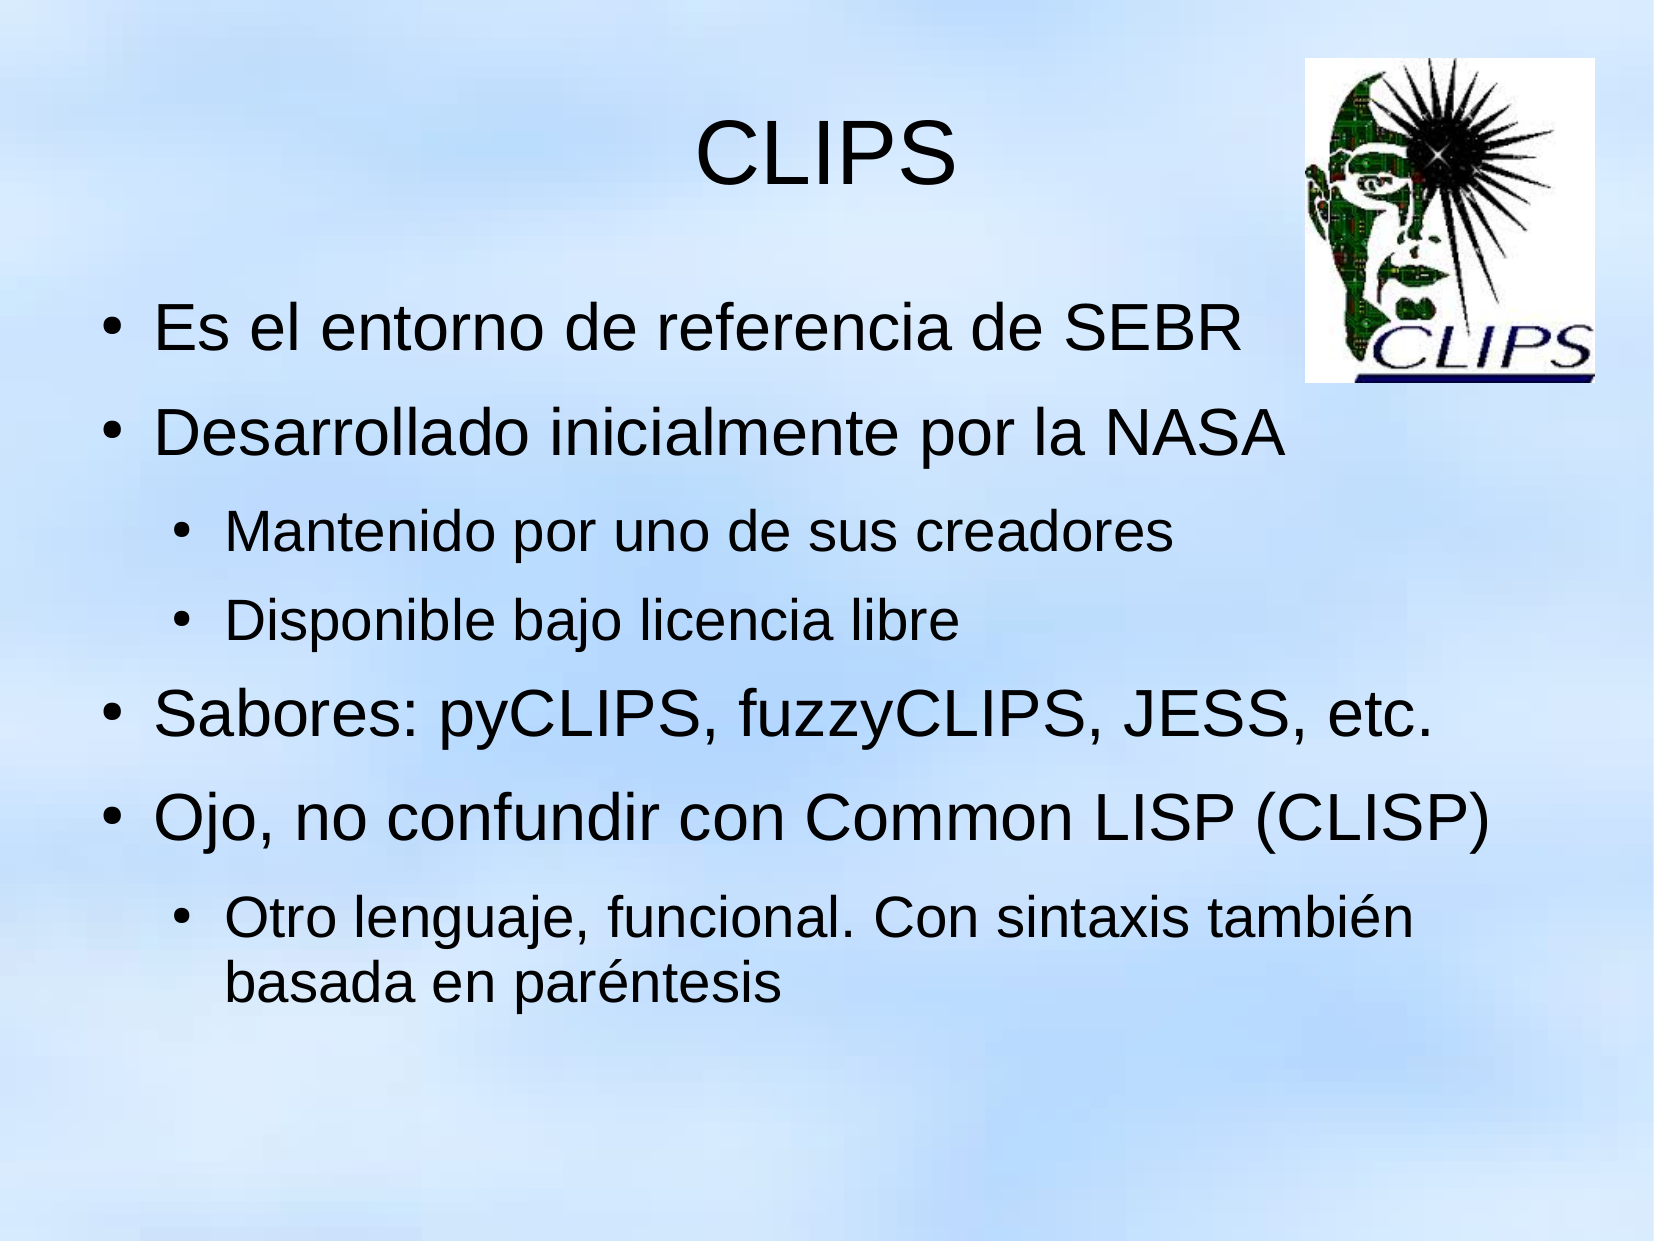

# CLIPS
Es el entorno de referencia de SEBR
Desarrollado inicialmente por la NASA
Mantenido por uno de sus creadores
Disponible bajo licencia libre
Sabores: pyCLIPS, fuzzyCLIPS, JESS, etc.
Ojo, no confundir con Common LISP (CLISP)
Otro lenguaje, funcional. Con sintaxis también basada en paréntesis